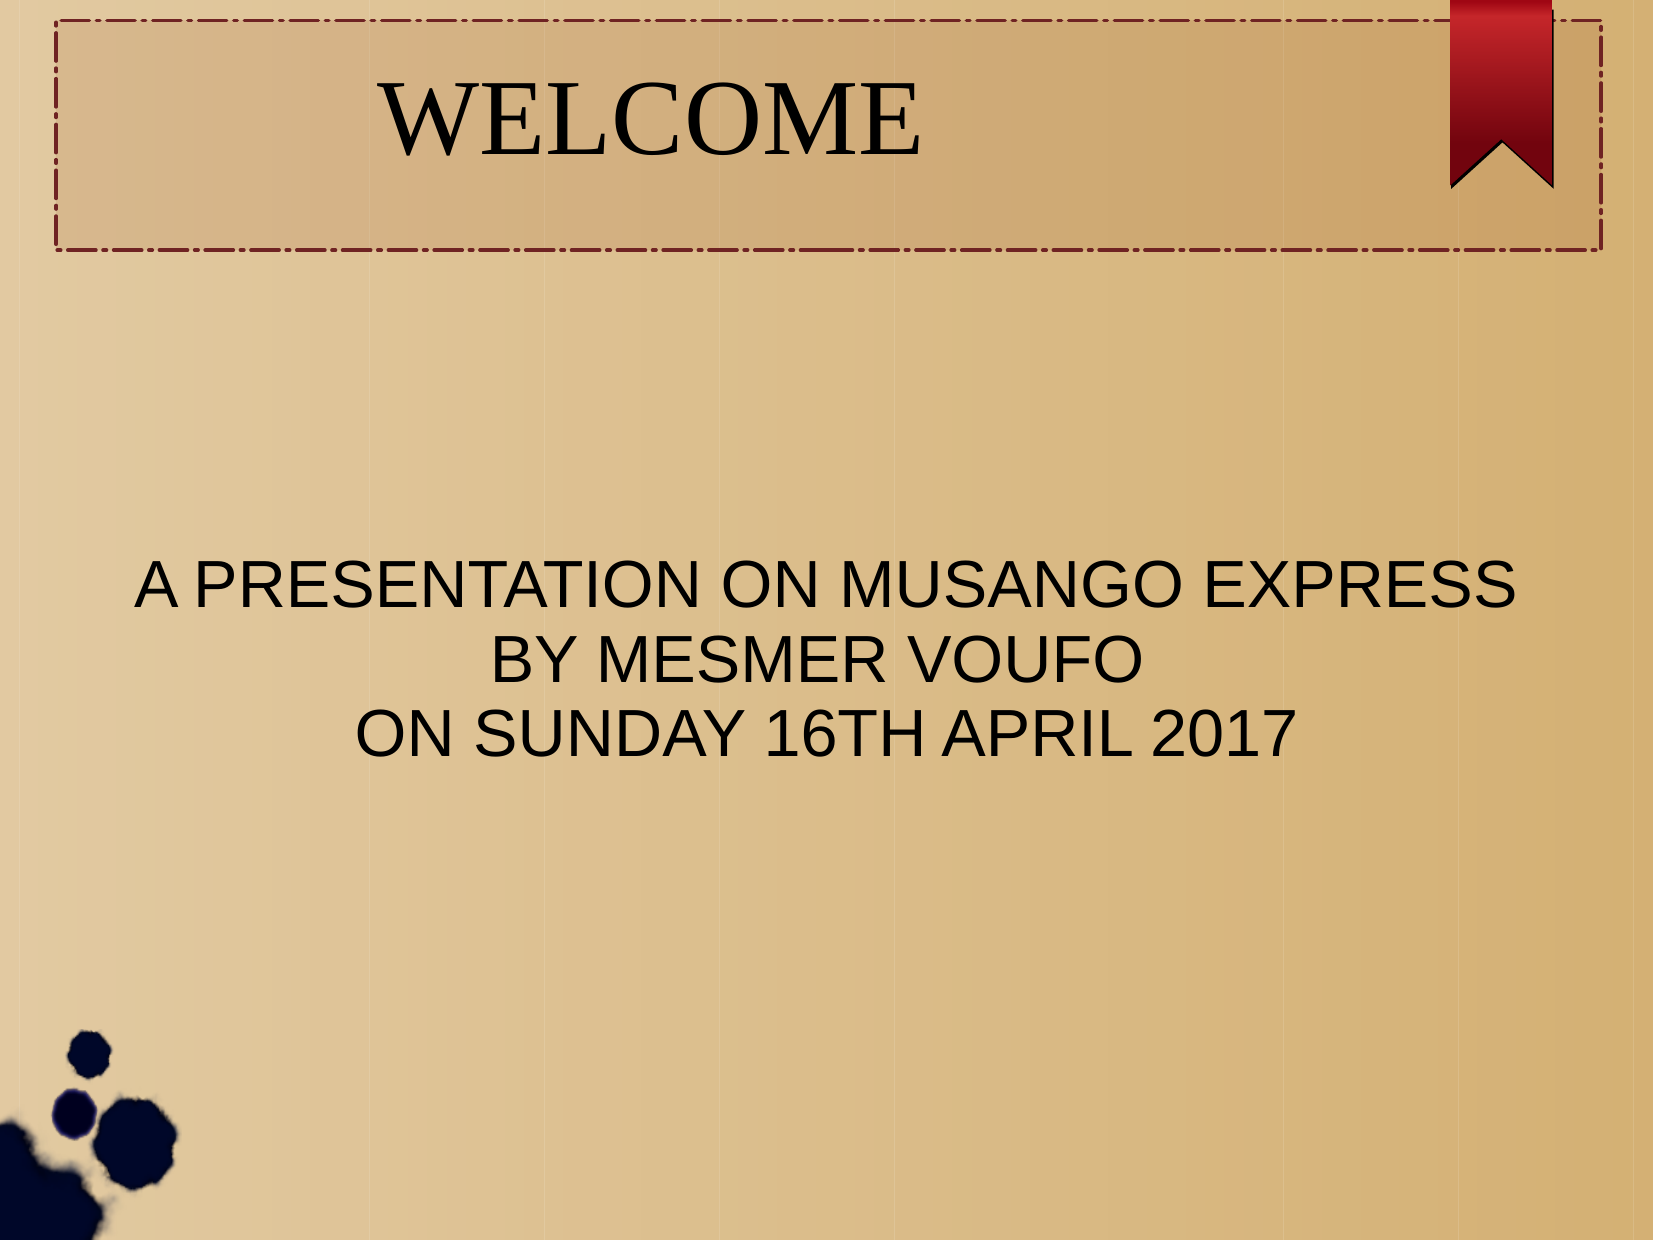

# WELCOME
A PRESENTATION ON MUSANGO EXPRESS BY MESMER VOUFO
ON SUNDAY 16TH APRIL 2017